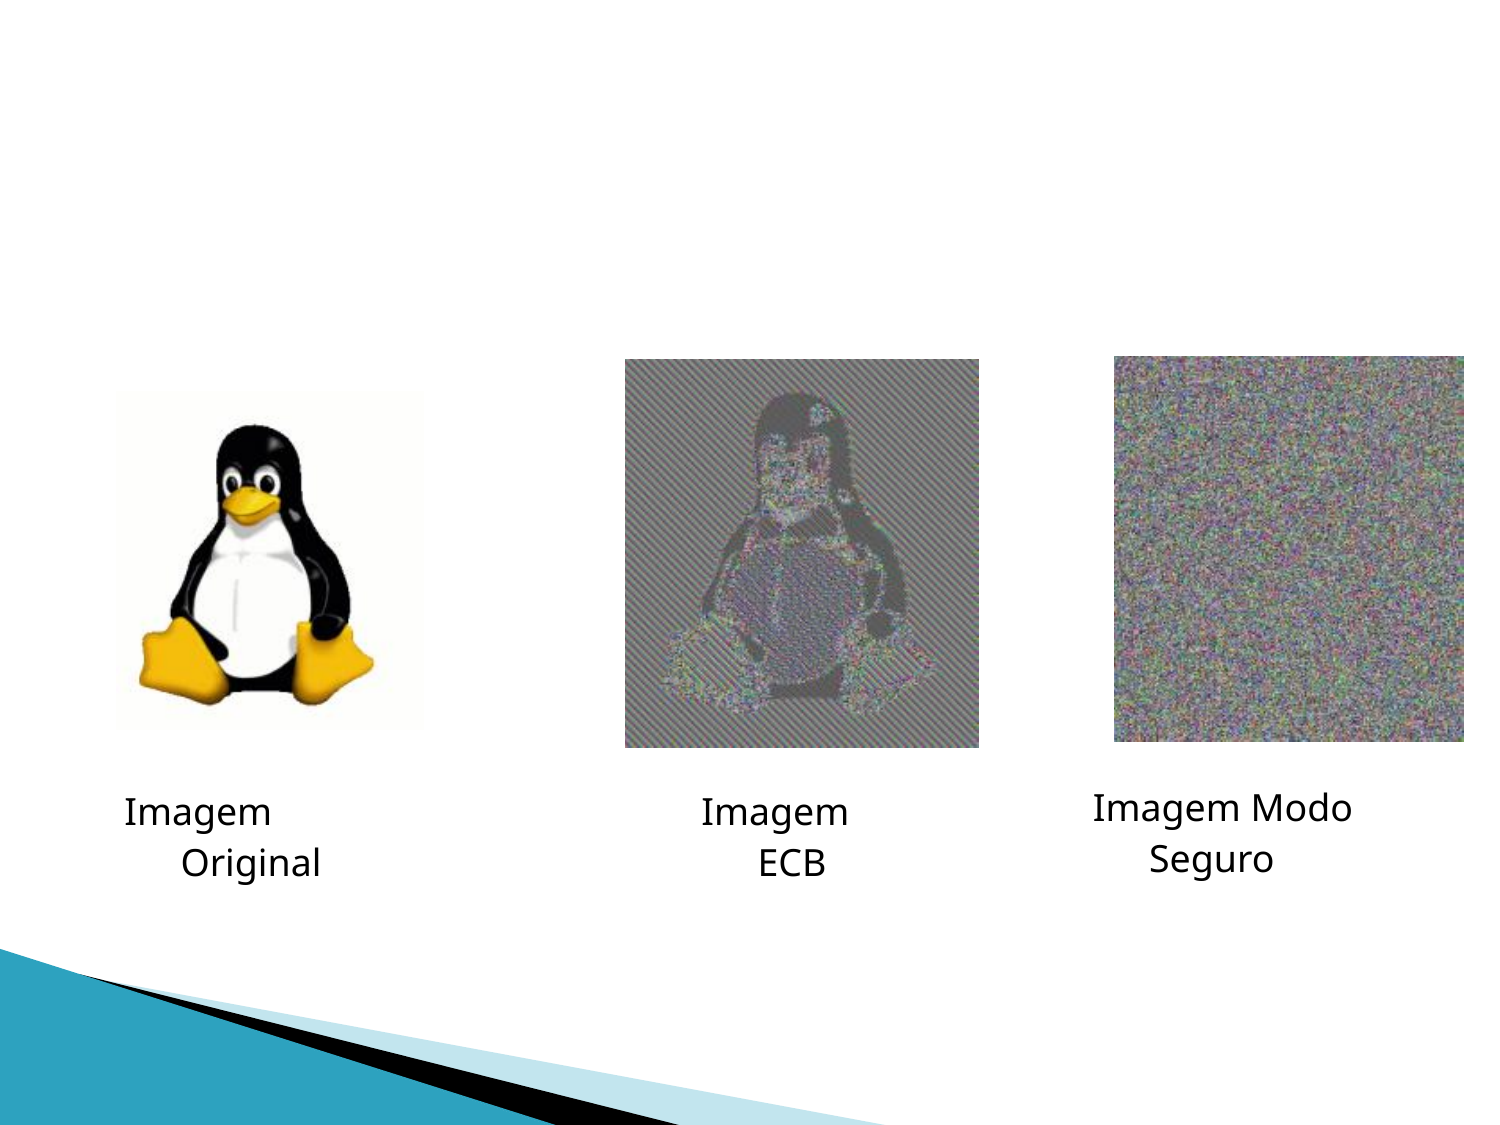

Imagem Modo Seguro
Imagem Original
Imagem ECB